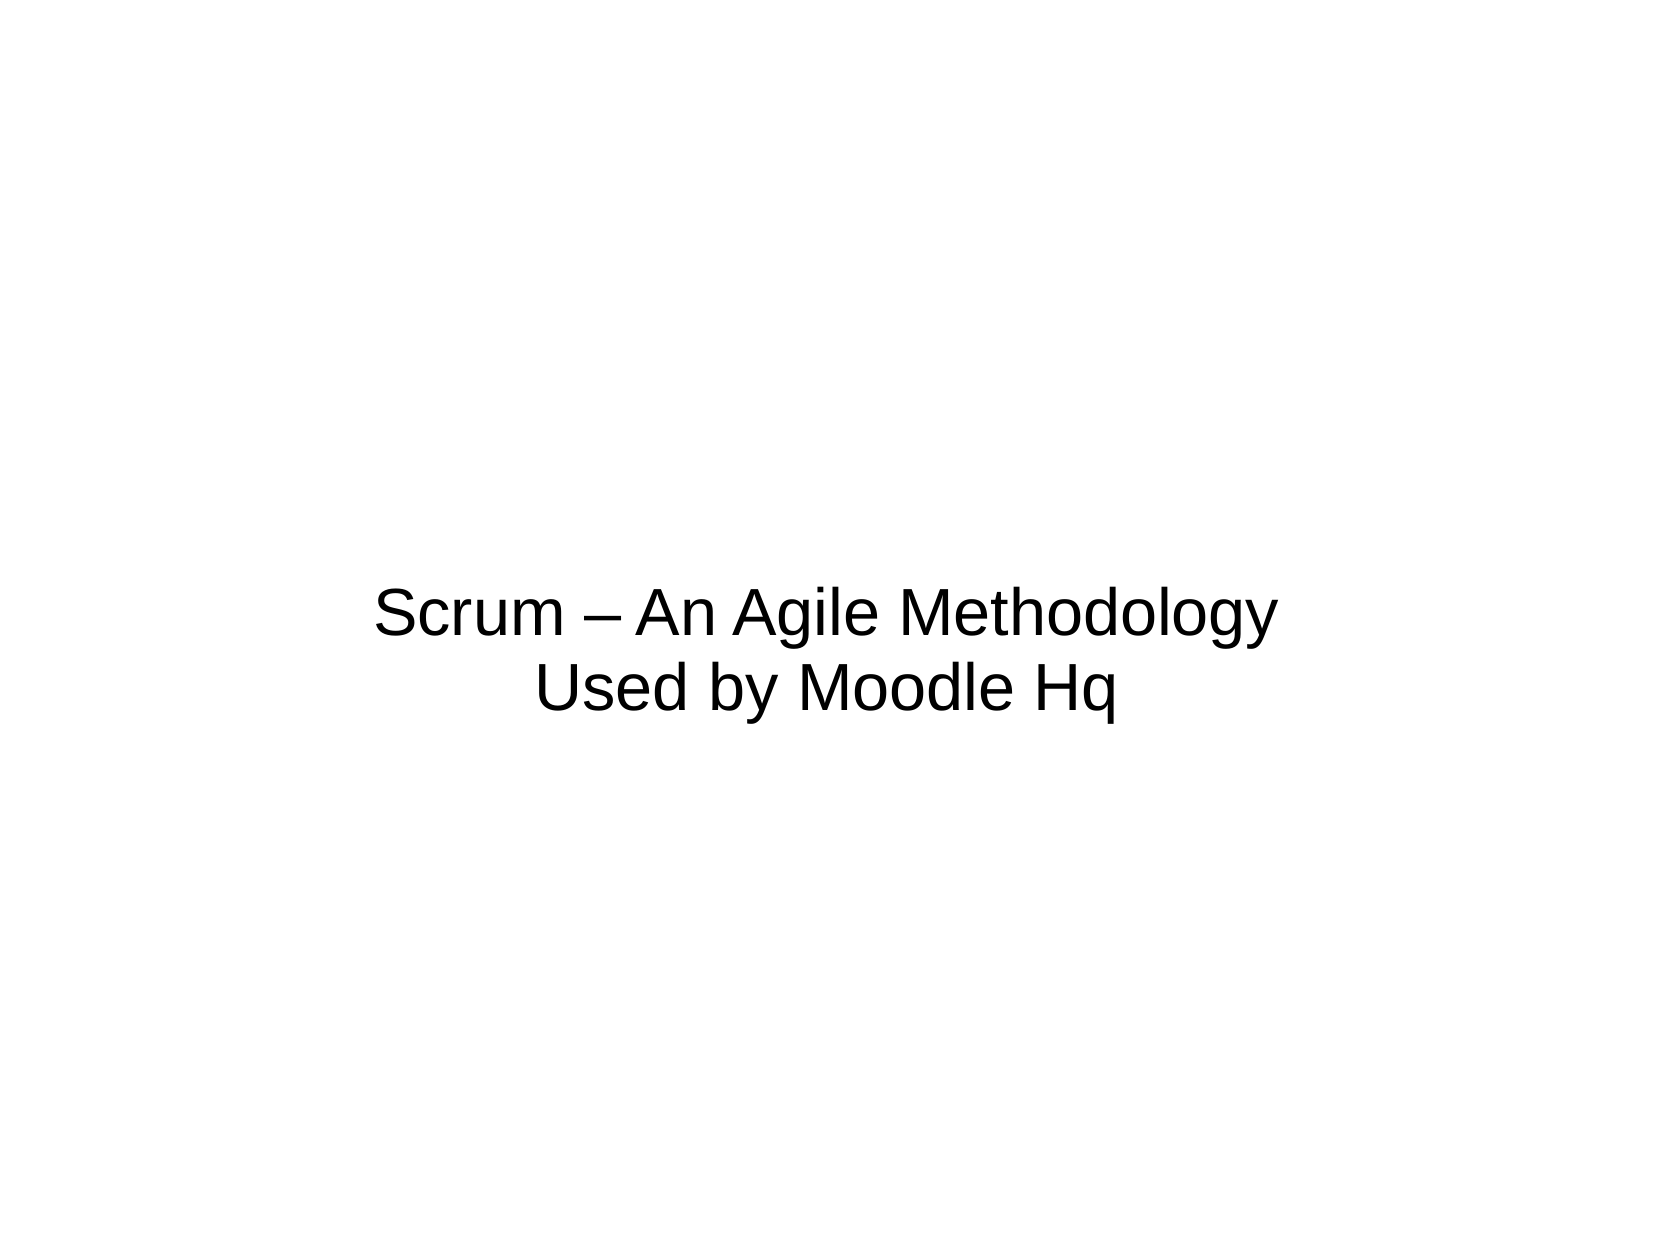

#
Scrum – An Agile Methodology
Used by Moodle Hq